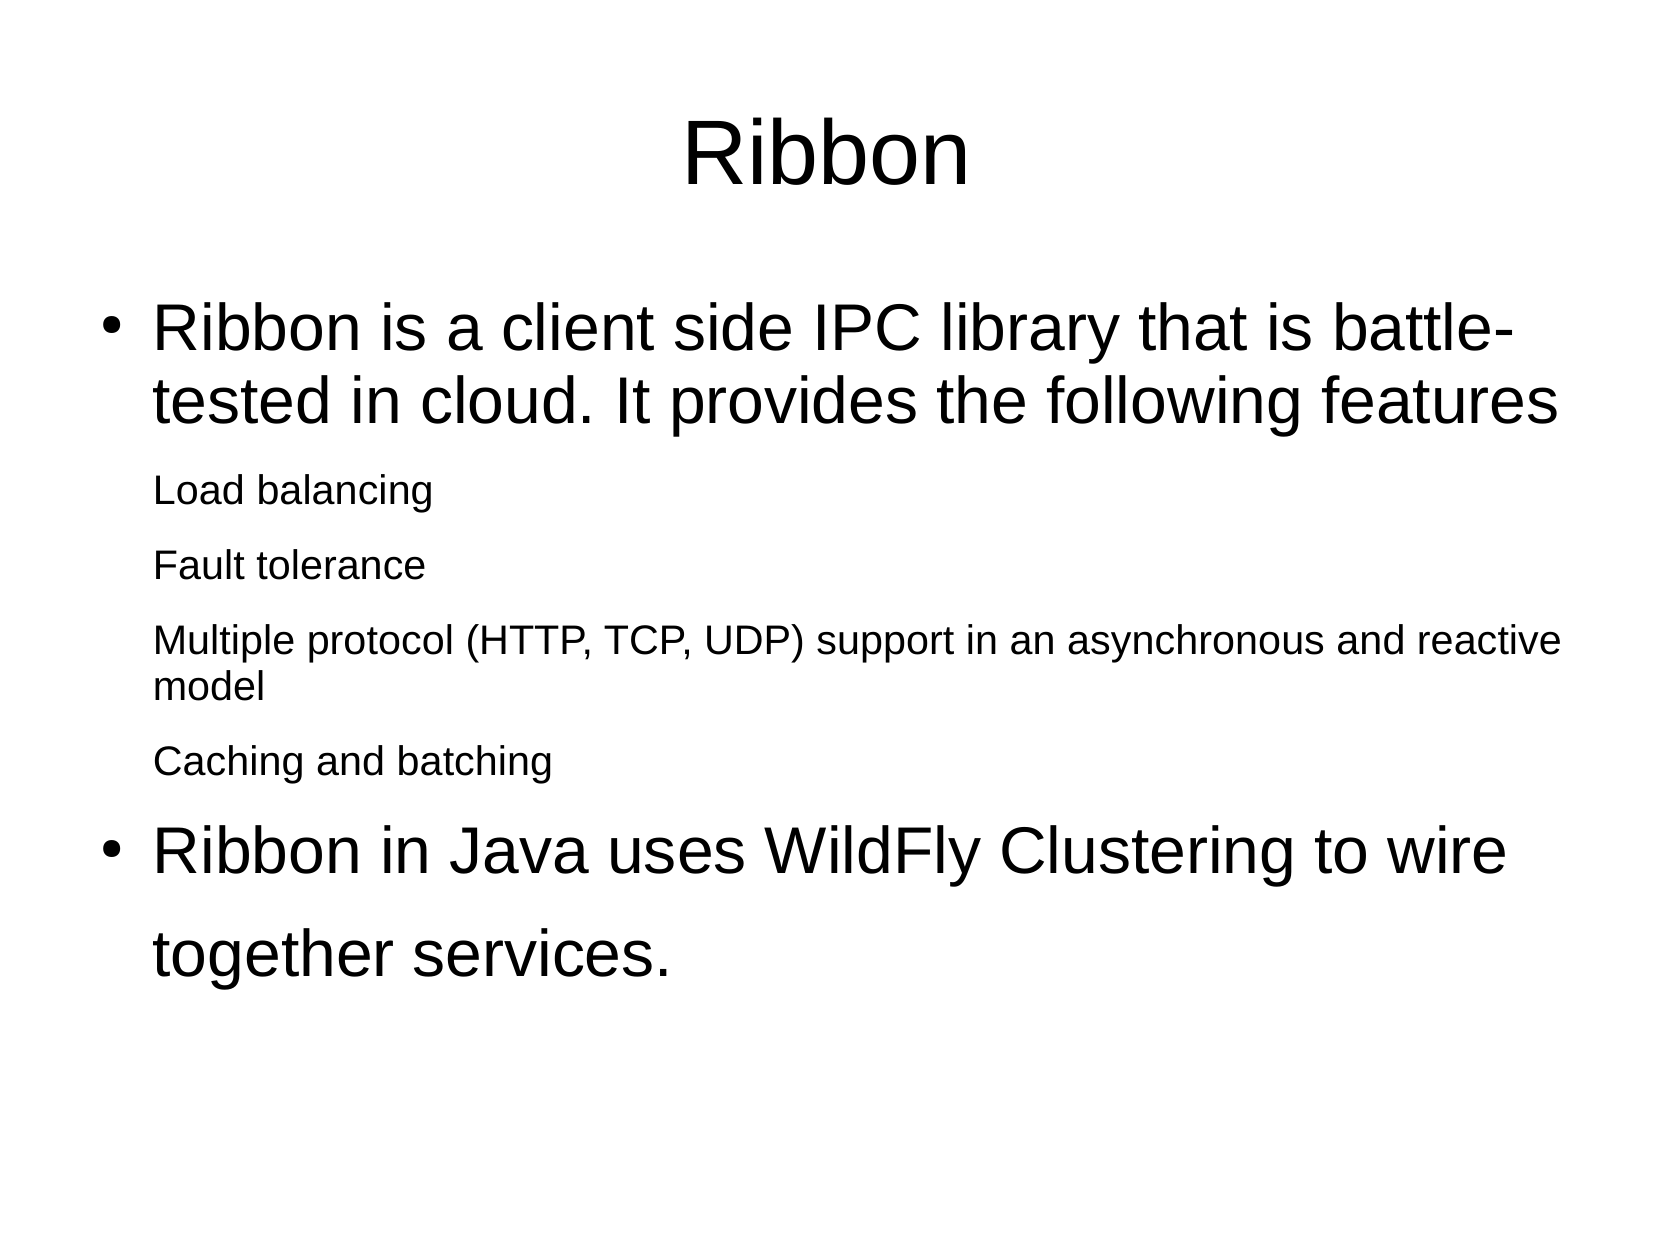

# Ribbon
Ribbon is a client side IPC library that is battle-tested in cloud. It provides the following features
Load balancing
Fault tolerance
Multiple protocol (HTTP, TCP, UDP) support in an asynchronous and reactive model
Caching and batching
Ribbon in Java uses WildFly Clustering to wire
together services.